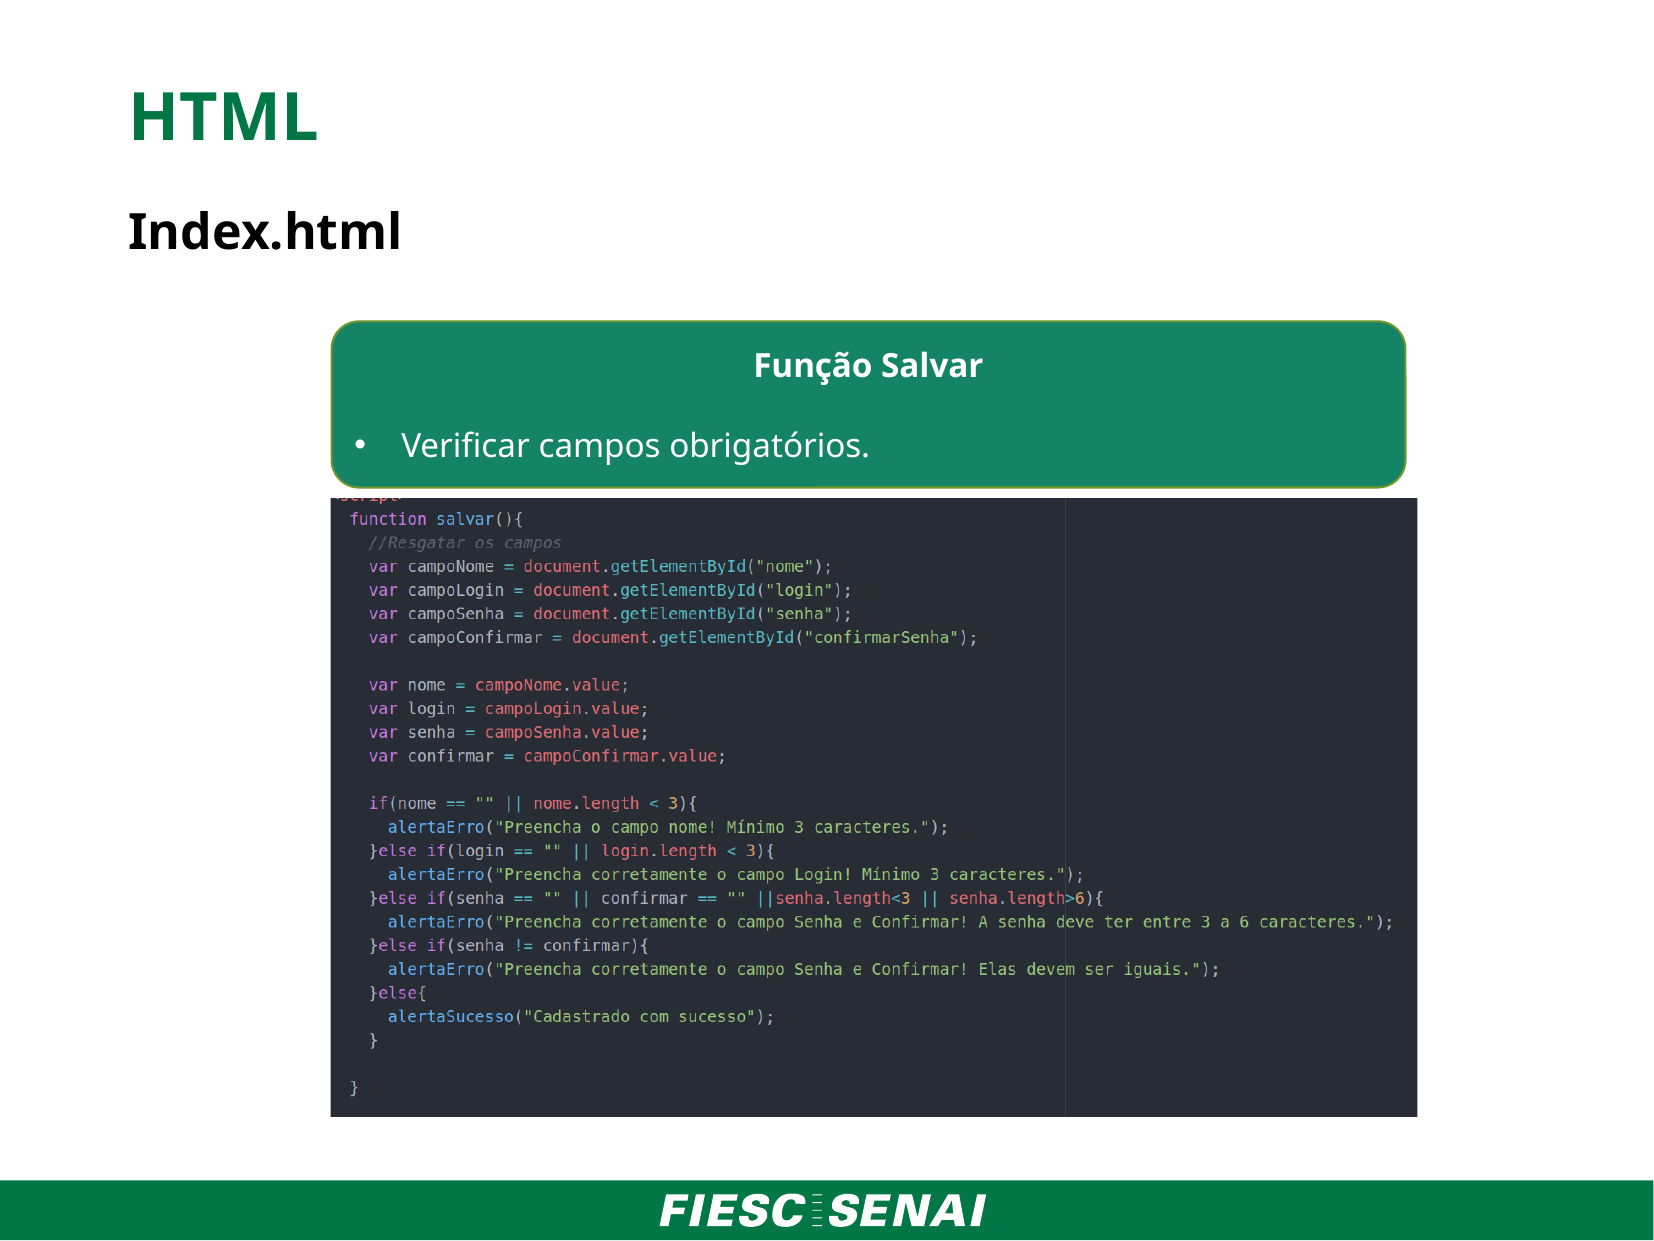

HTML
# Index.html
Função Salvar
Verificar campos obrigatórios.